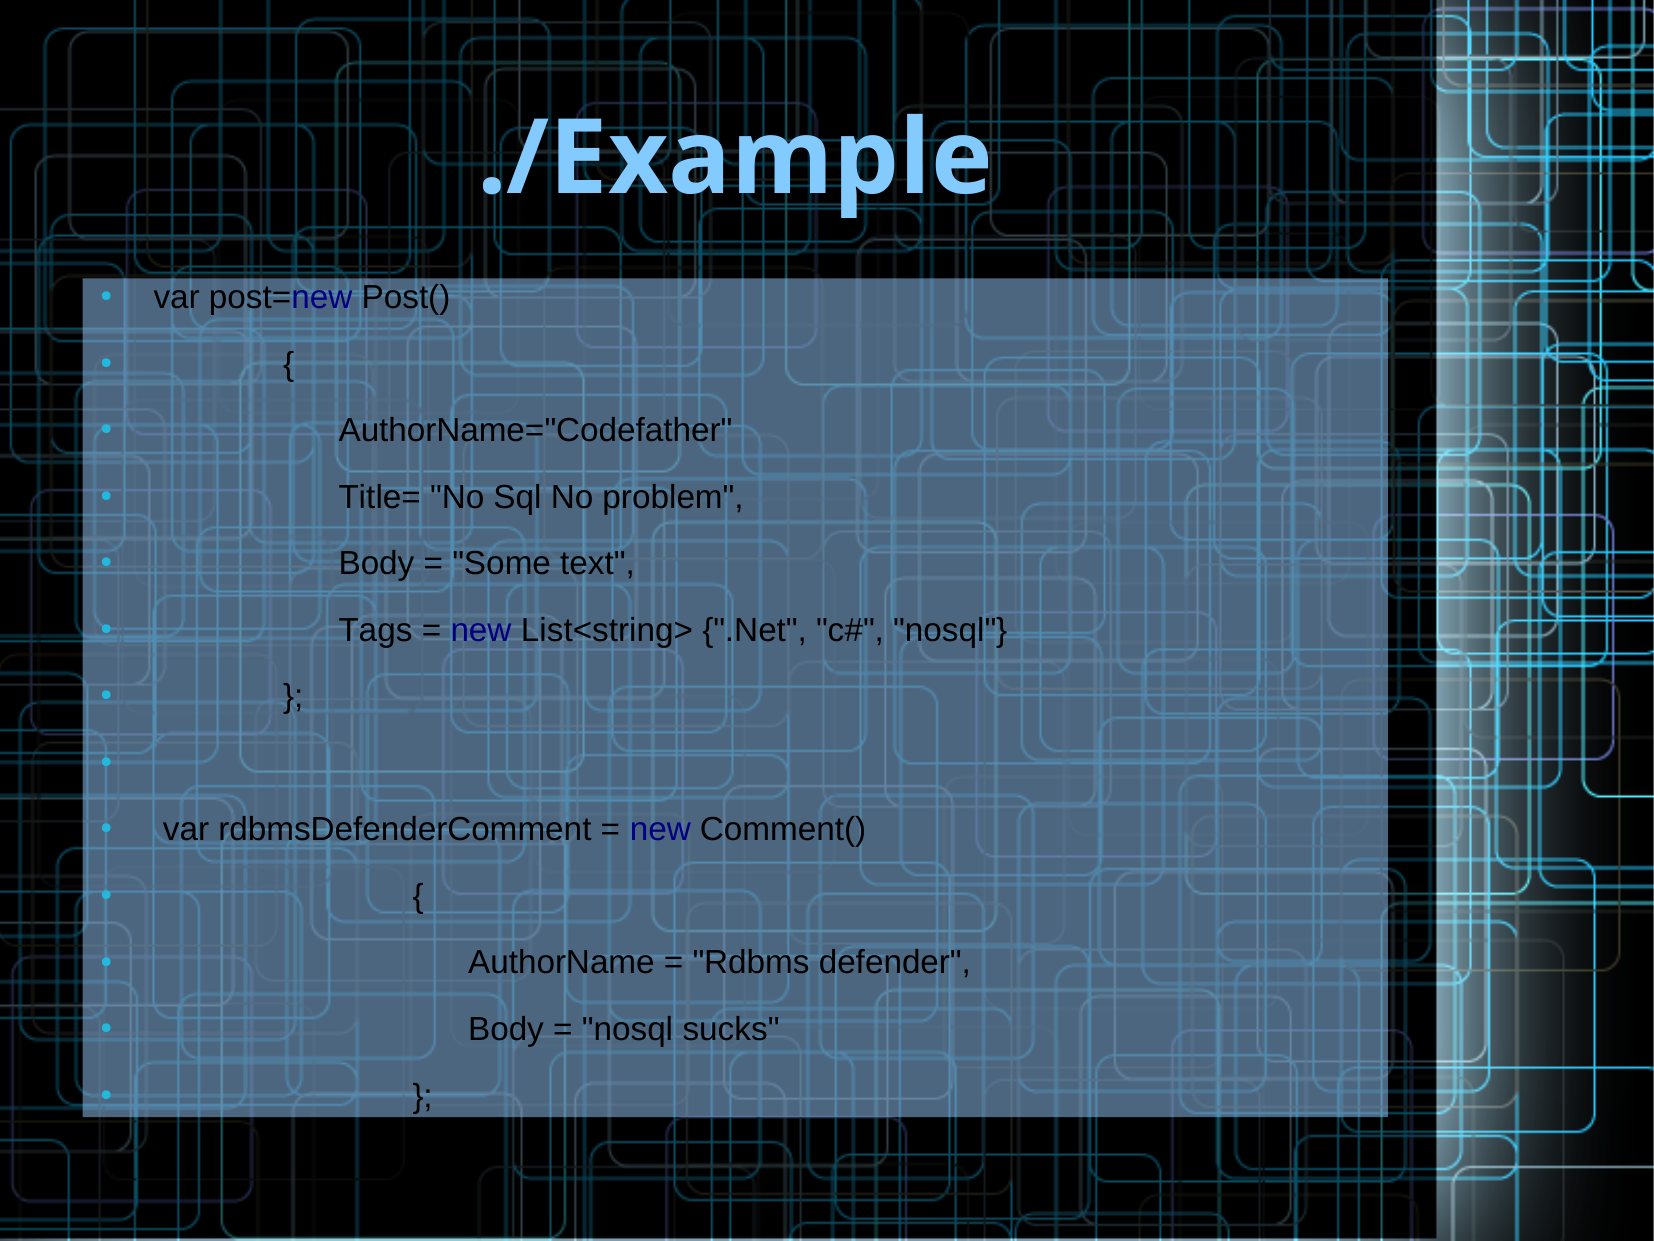

# ./Example
var post=new Post()
 {
 AuthorName="Codefather"
 Title= "No Sql No problem",
 Body = "Some text",
 Tags = new List<string> {".Net", "c#", "nosql"}
 };
 var rdbmsDefenderComment = new Comment()
 {
 AuthorName = "Rdbms defender",
 Body = "nosql sucks"
 };